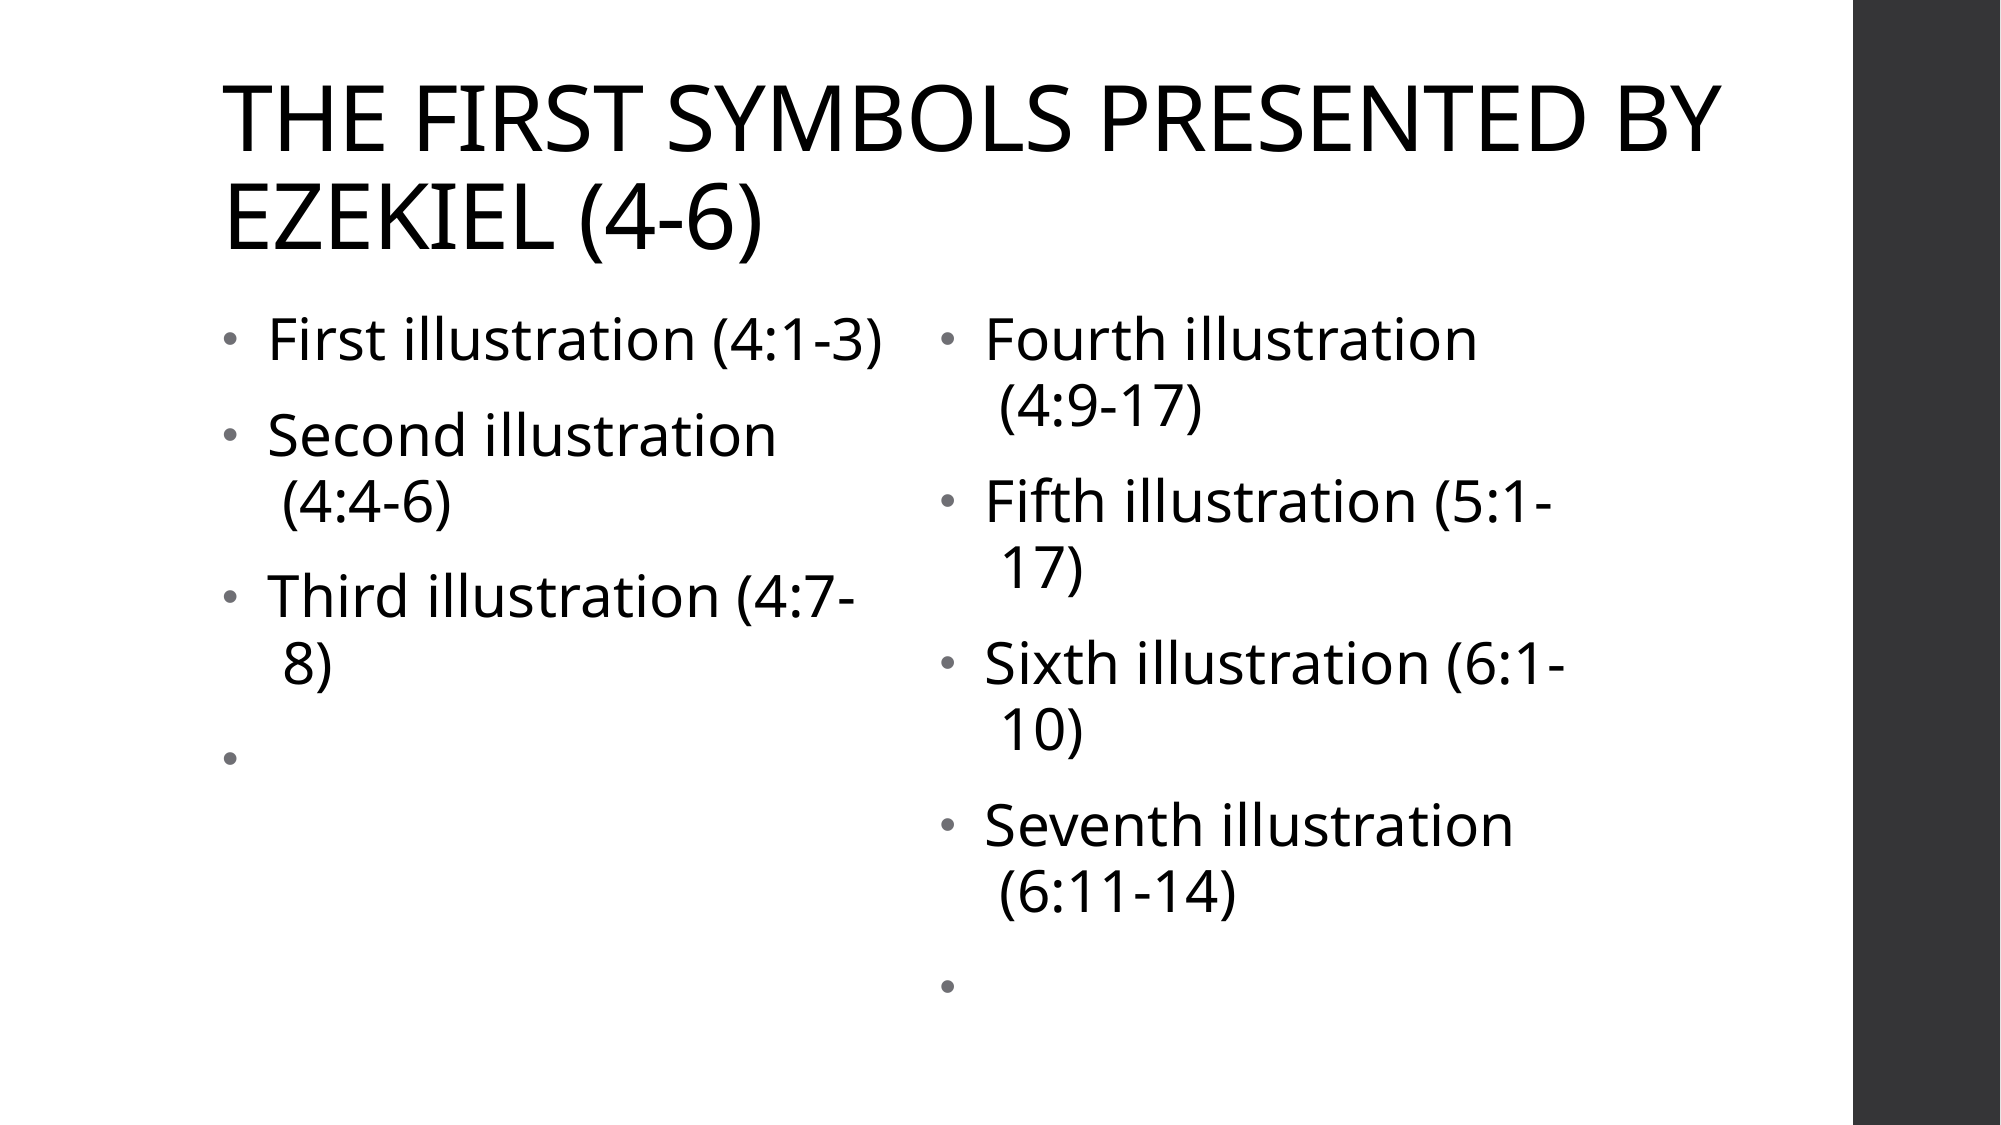

# THE FIRST SYMBOLS PRESENTED BY EZEKIEL (4-6)
 First illustration (4:1-3)
 Second illustration (4:4-6)
 Third illustration (4:7-8)
 Fourth illustration (4:9-17)
 Fifth illustration (5:1-17)
 Sixth illustration (6:1-10)
 Seventh illustration (6:11-14)